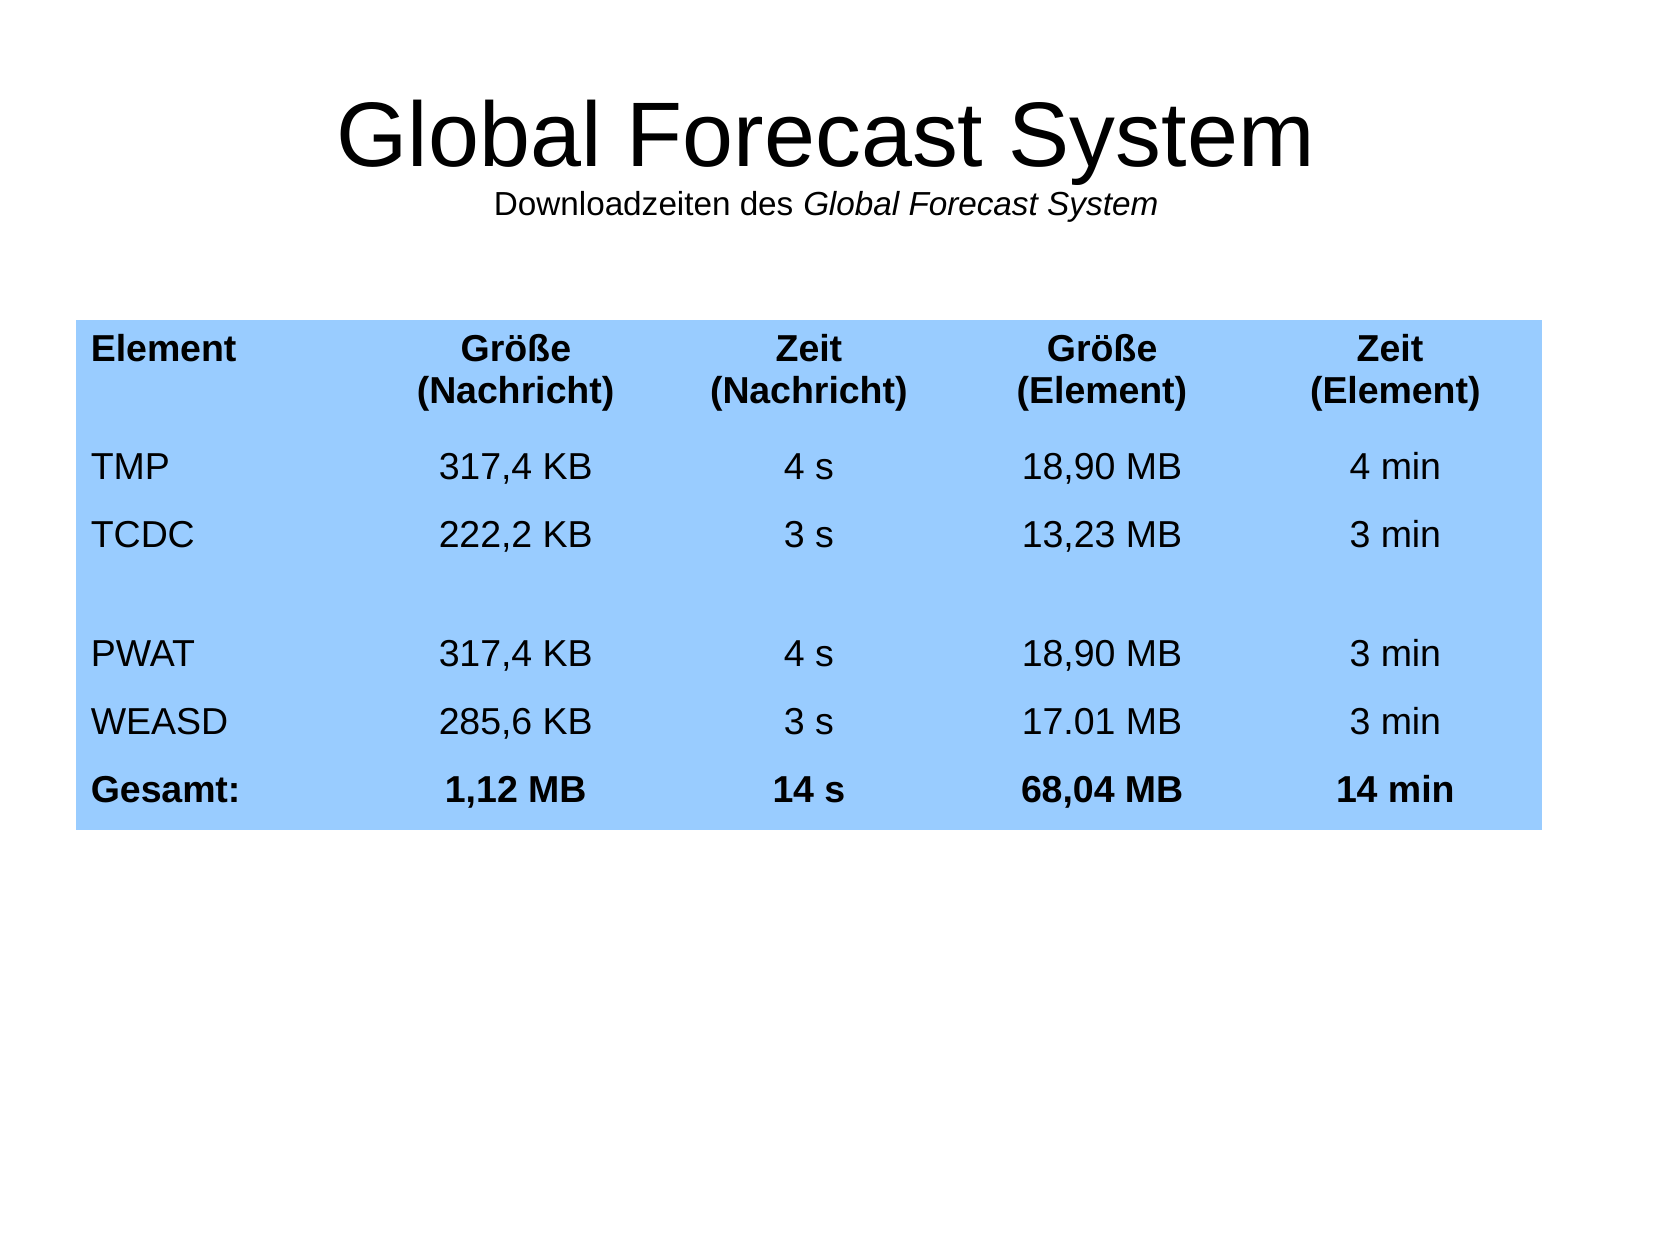

# Global Forecast System Downloadzeiten des Global Forecast System
| Element | Größe (Nachricht) | Zeit (Nachricht) | Größe (Element) | Zeit (Element) |
| --- | --- | --- | --- | --- |
| TMP | 317,4 KB | 4 s | 18,90 MB | 4 min |
| TCDC | 222,2 KB | 3 s | 13,23 MB | 3 min |
| PWAT | 317,4 KB | 4 s | 18,90 MB | 3 min |
| WEASD | 285,6 KB | 3 s | 17.01 MB | 3 min |
| Gesamt: | 1,12 MB | 14 s | 68,04 MB | 14 min |